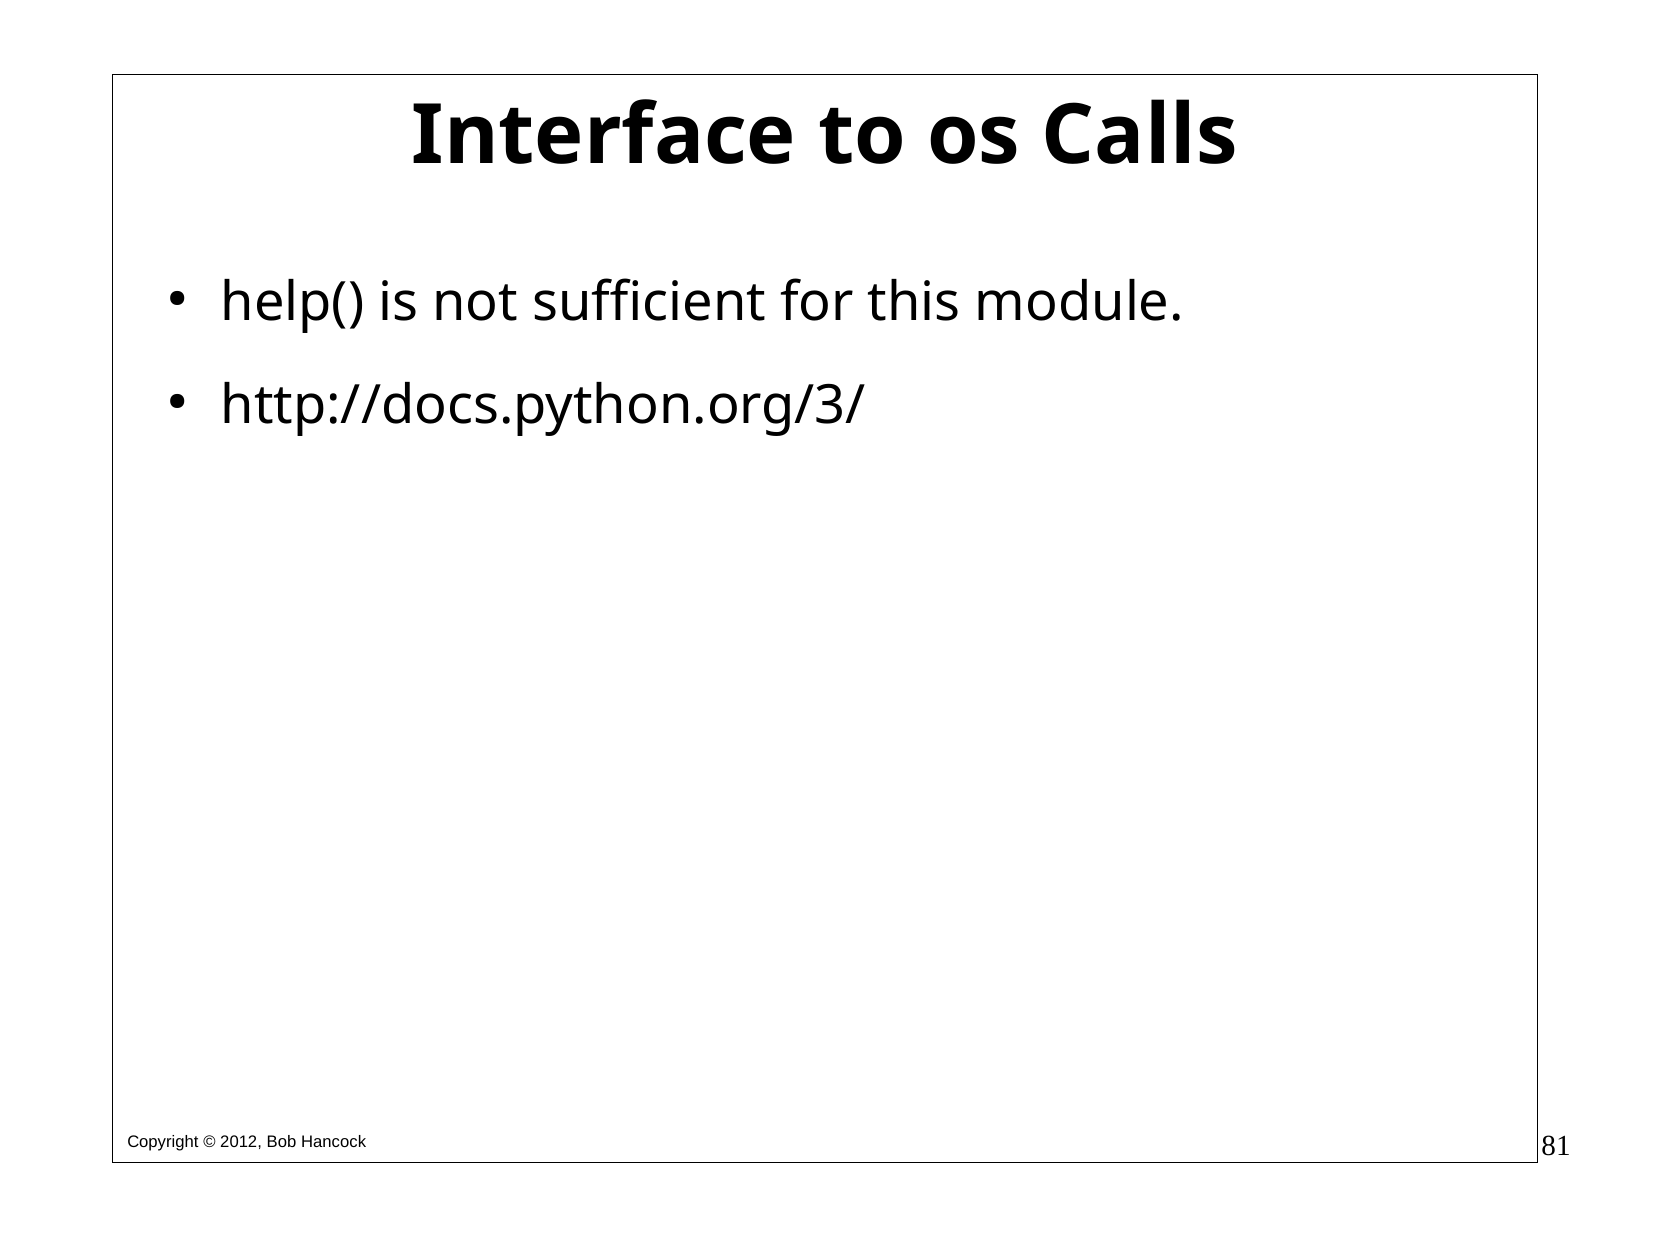

# Interface to os Calls
help() is not sufficient for this module.
http://docs.python.org/3/
Copyright © 2012, Bob Hancock
81